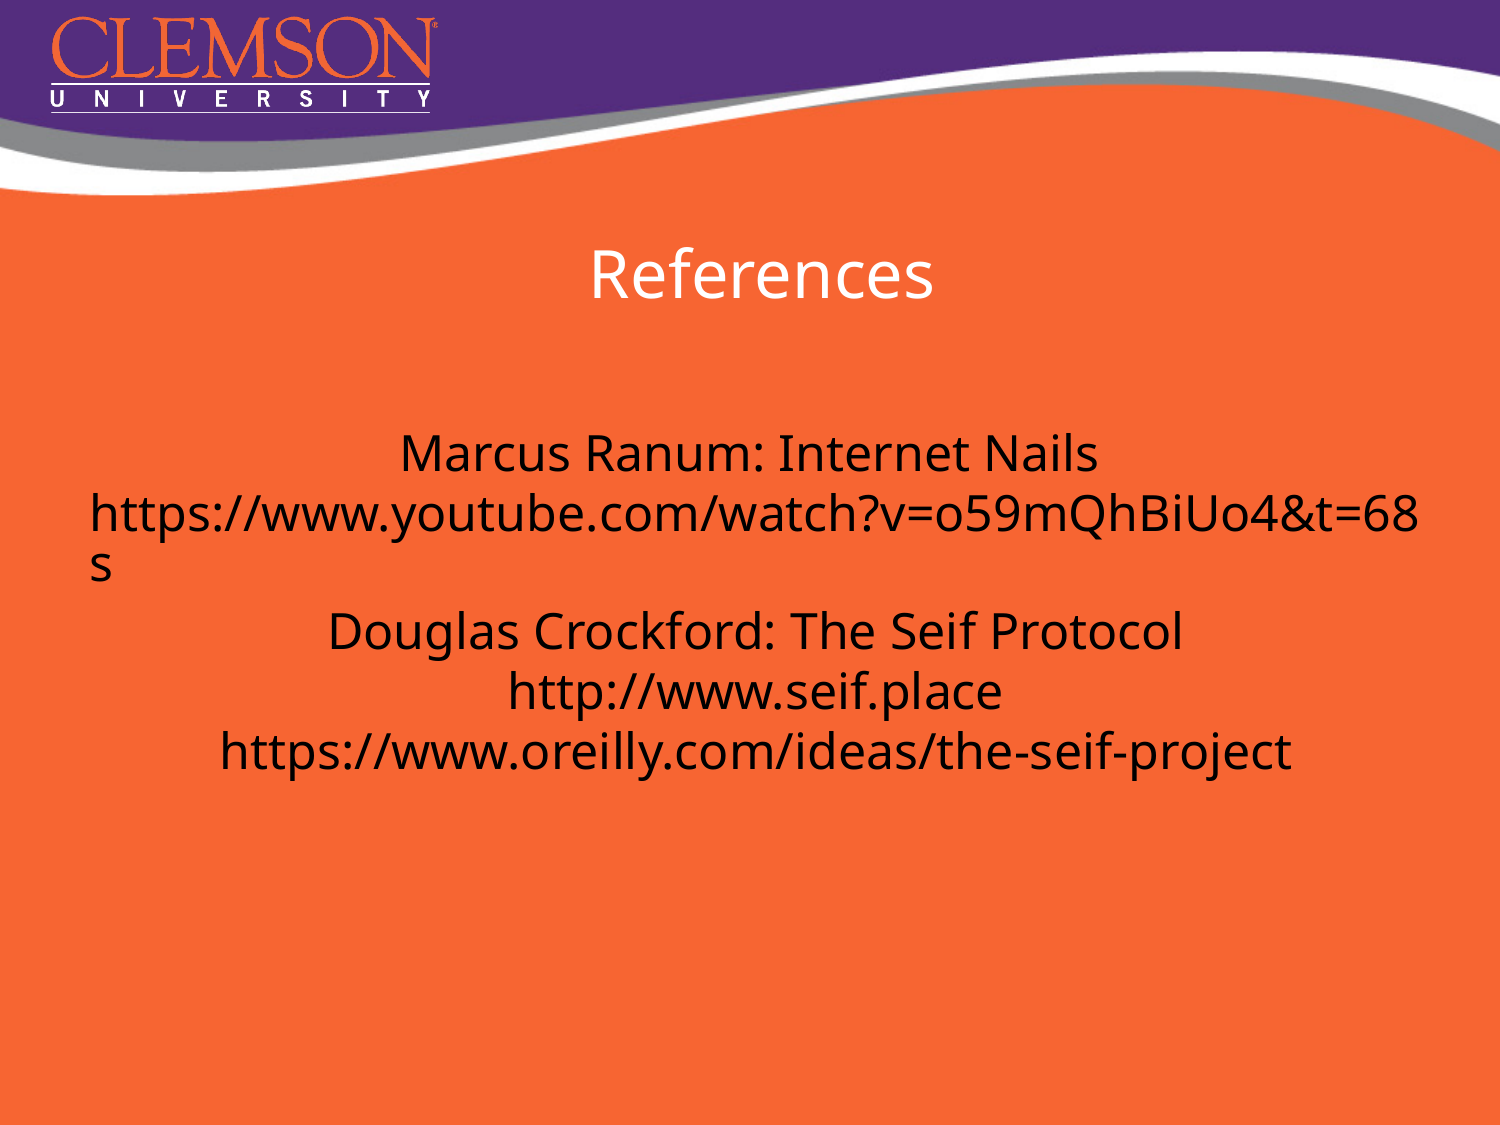

References
Marcus Ranum: Internet Nails https://www.youtube.com/watch?v=o59mQhBiUo4&t=68s
Douglas Crockford: The Seif Protocol
http://www.seif.place
https://www.oreilly.com/ideas/the-seif-project